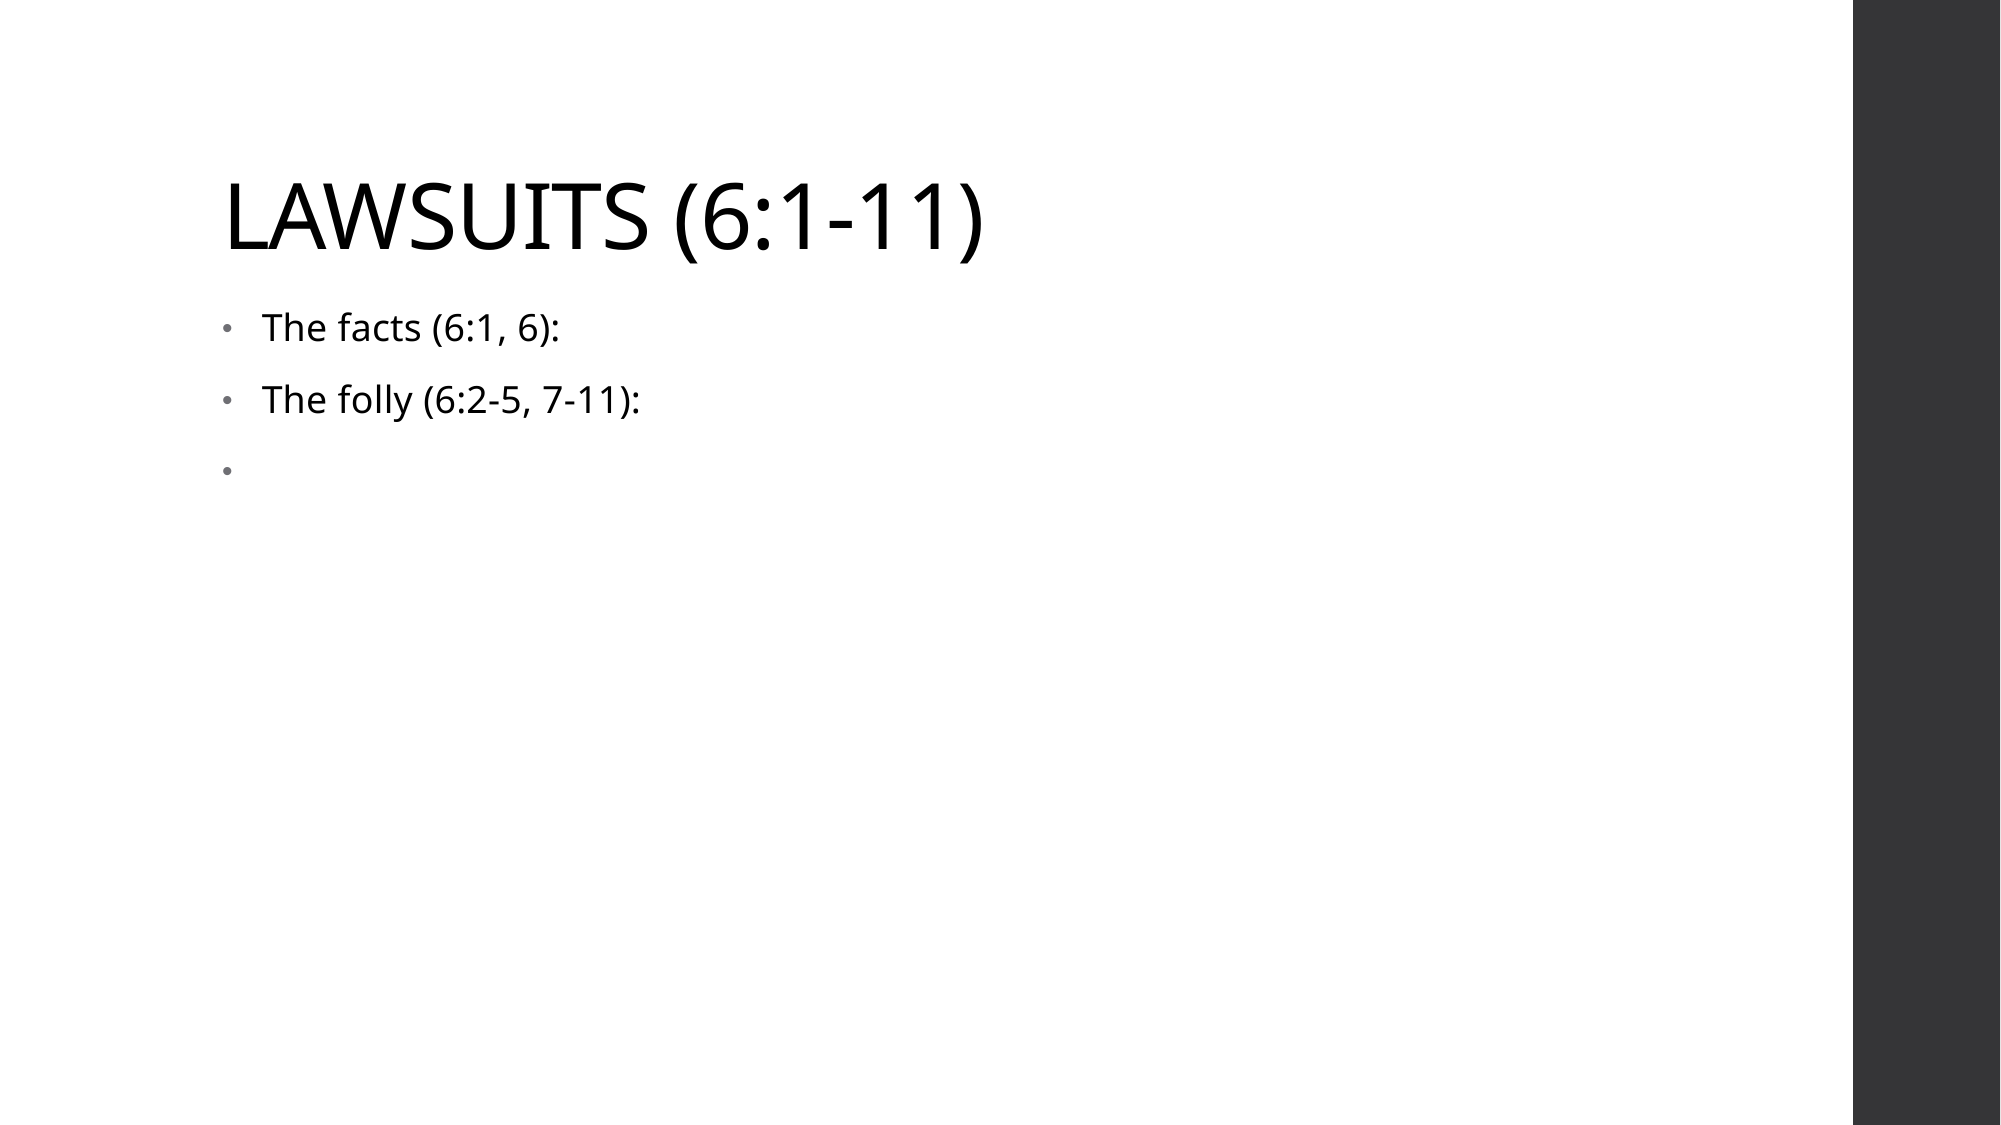

# LAWSUITS (6:1-11)
 The facts (6:1, 6):
 The folly (6:2-5, 7-11):